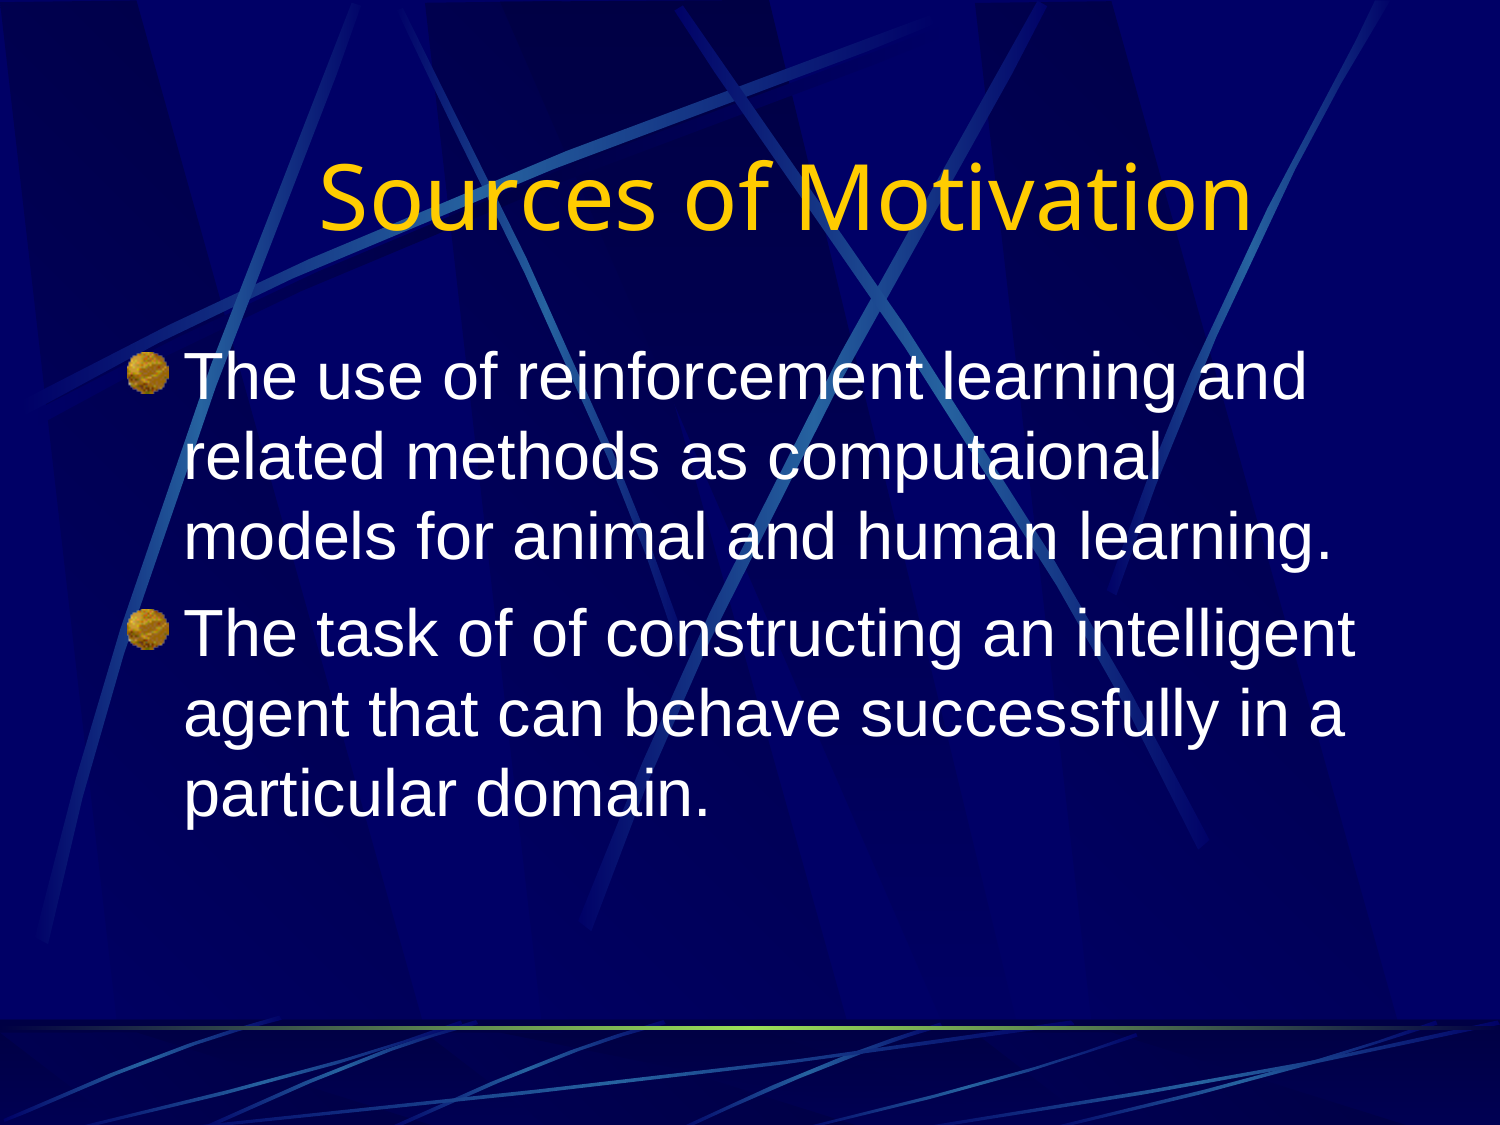

# Sources of Motivation
The use of reinforcement learning and related methods as computaional models for animal and human learning.
The task of of constructing an intelligent agent that can behave successfully in a particular domain.